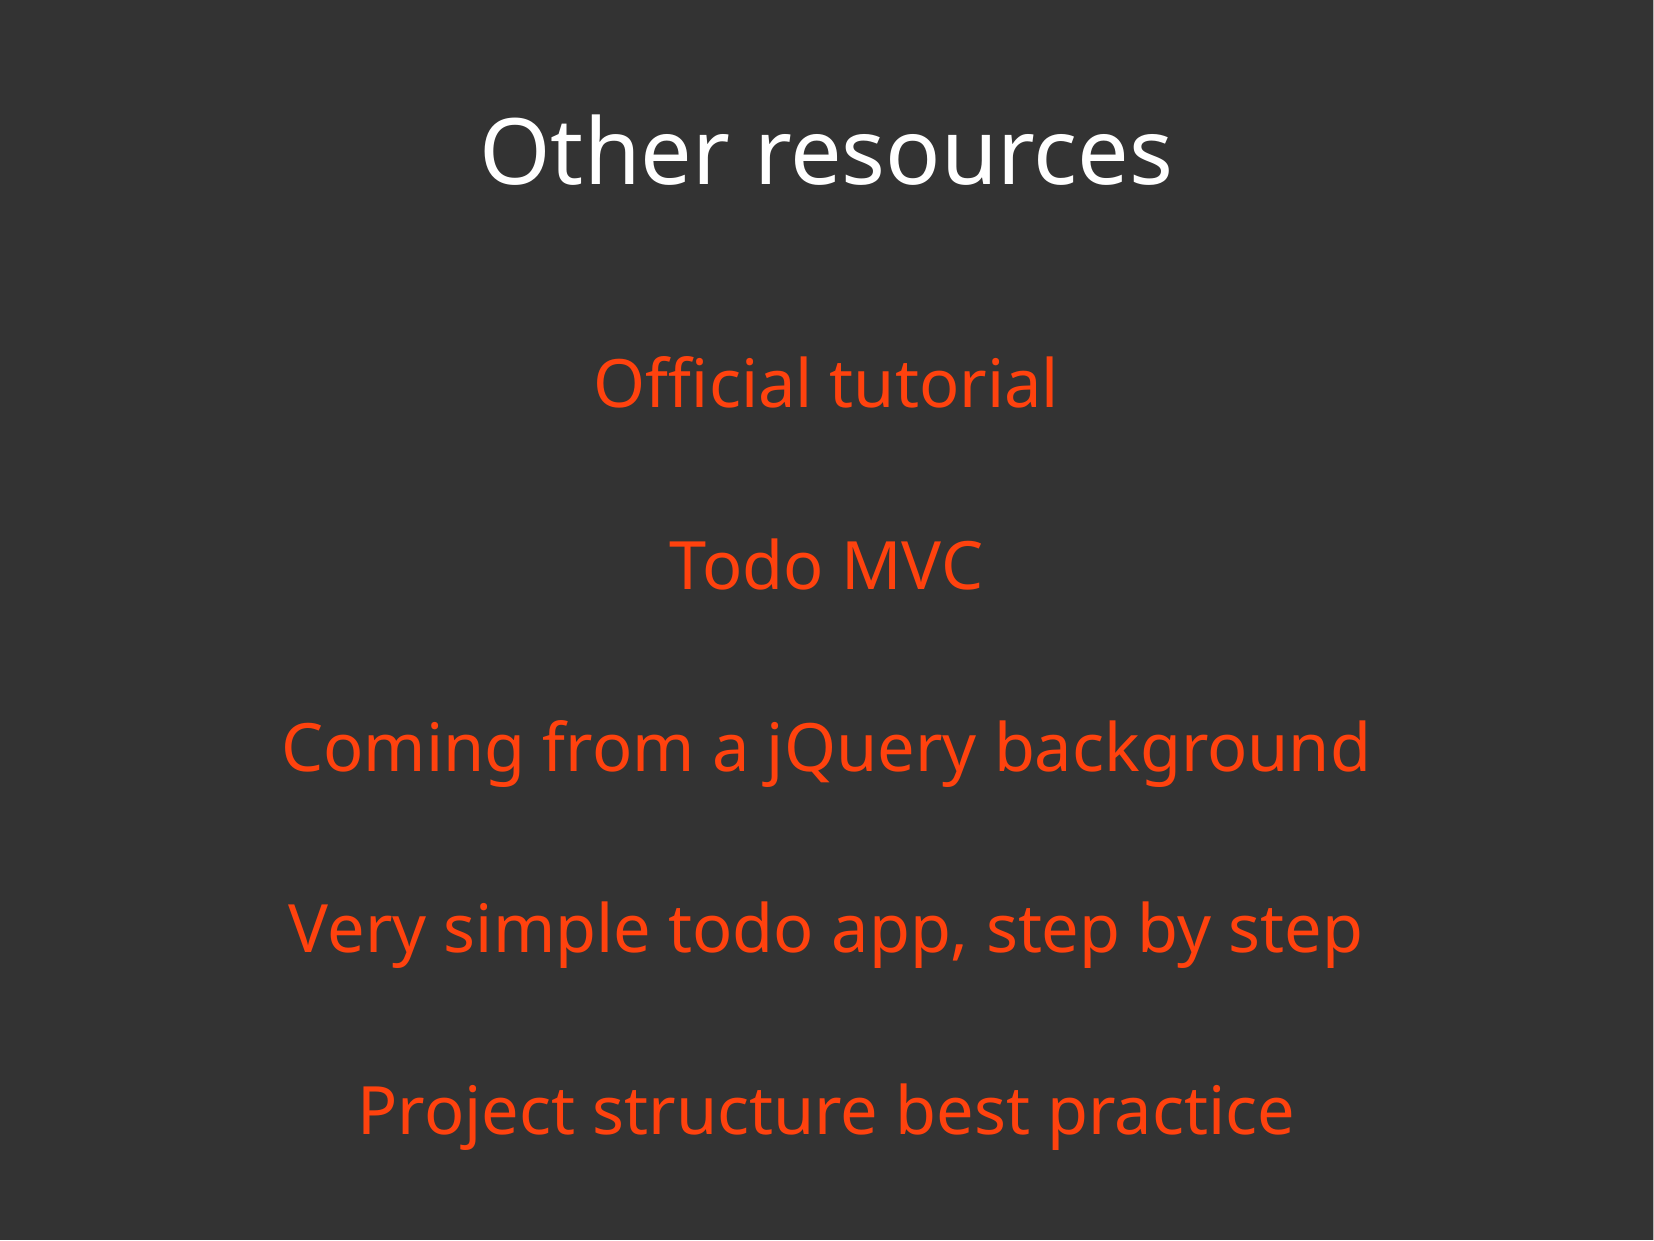

# Other resources
Official tutorial
Todo MVC
Coming from a jQuery background
Very simple todo app, step by step
Project structure best practice